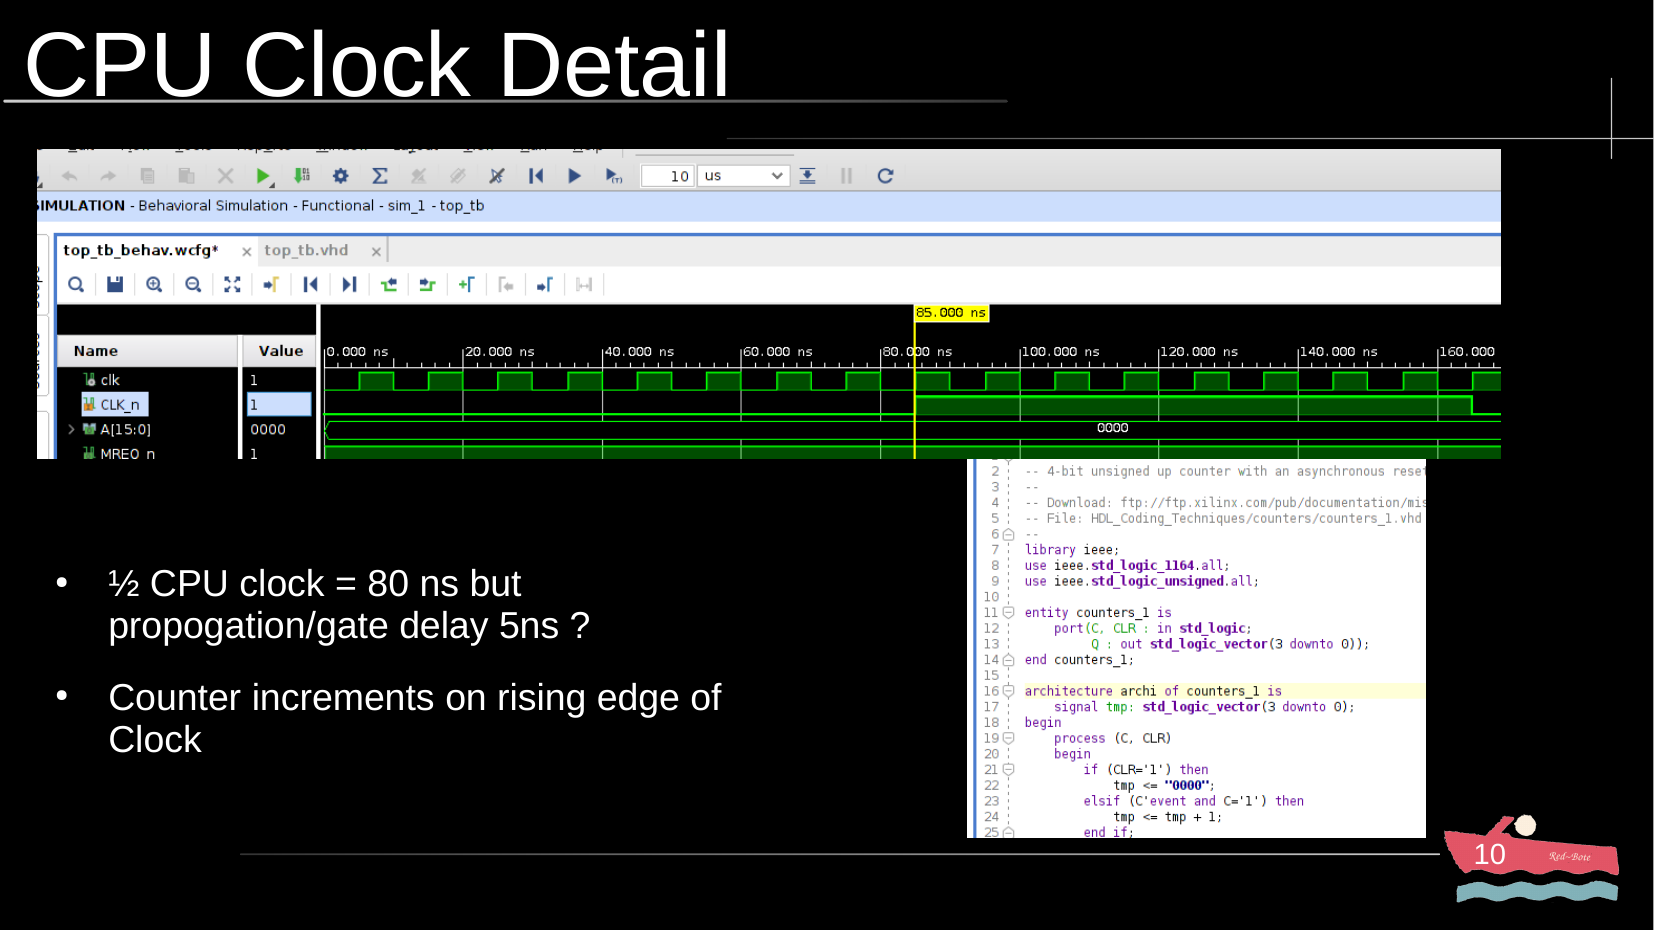

# CPU Clock Detail
½ CPU clock = 80 ns but propogation/gate delay 5ns ?
Counter increments on rising edge of Clock
10